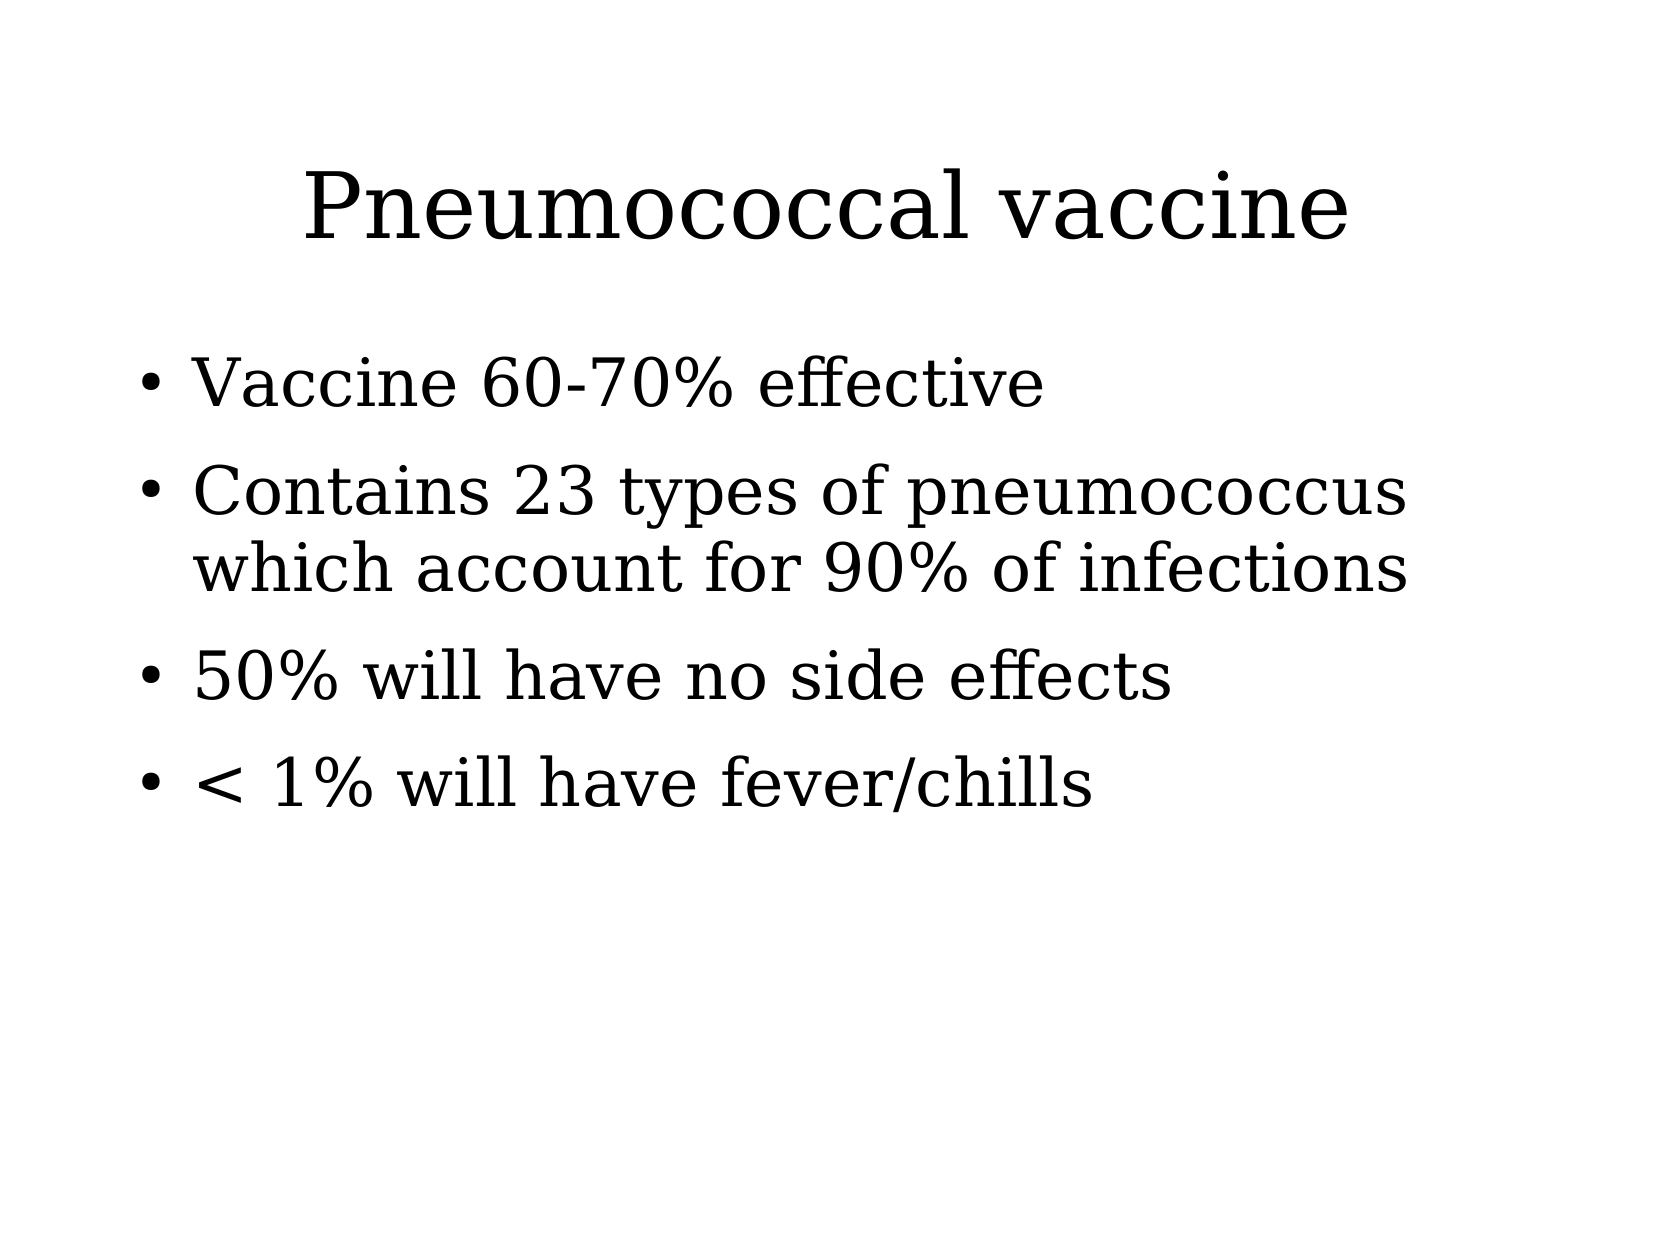

# Pneumococcal vaccine
Vaccine 60-70% effective
Contains 23 types of pneumococcus which account for 90% of infections
50% will have no side effects
< 1% will have fever/chills